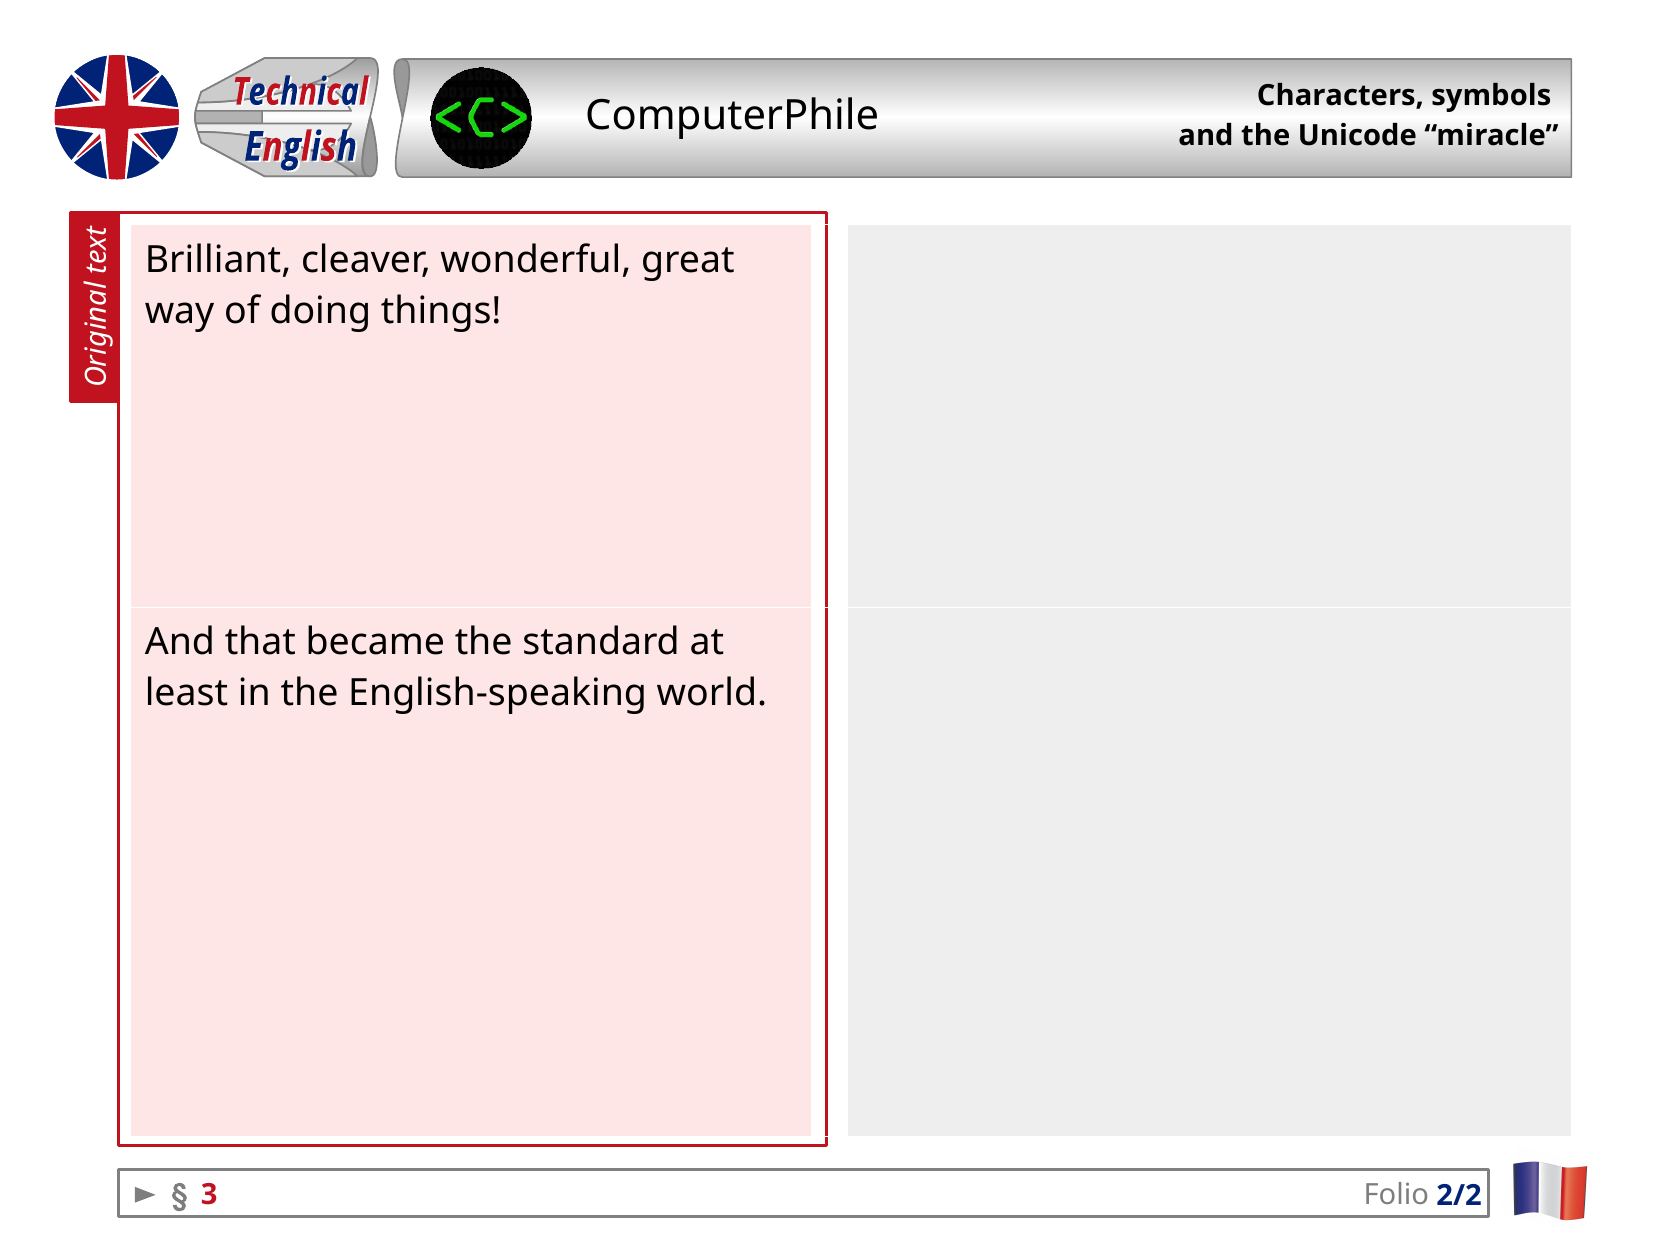

#
| Brilliant, cleaver, wonderful, great way of doing things! | | |
| --- | --- | --- |
| And that became the standard at least in the English-speaking world. | | |
3
2/2